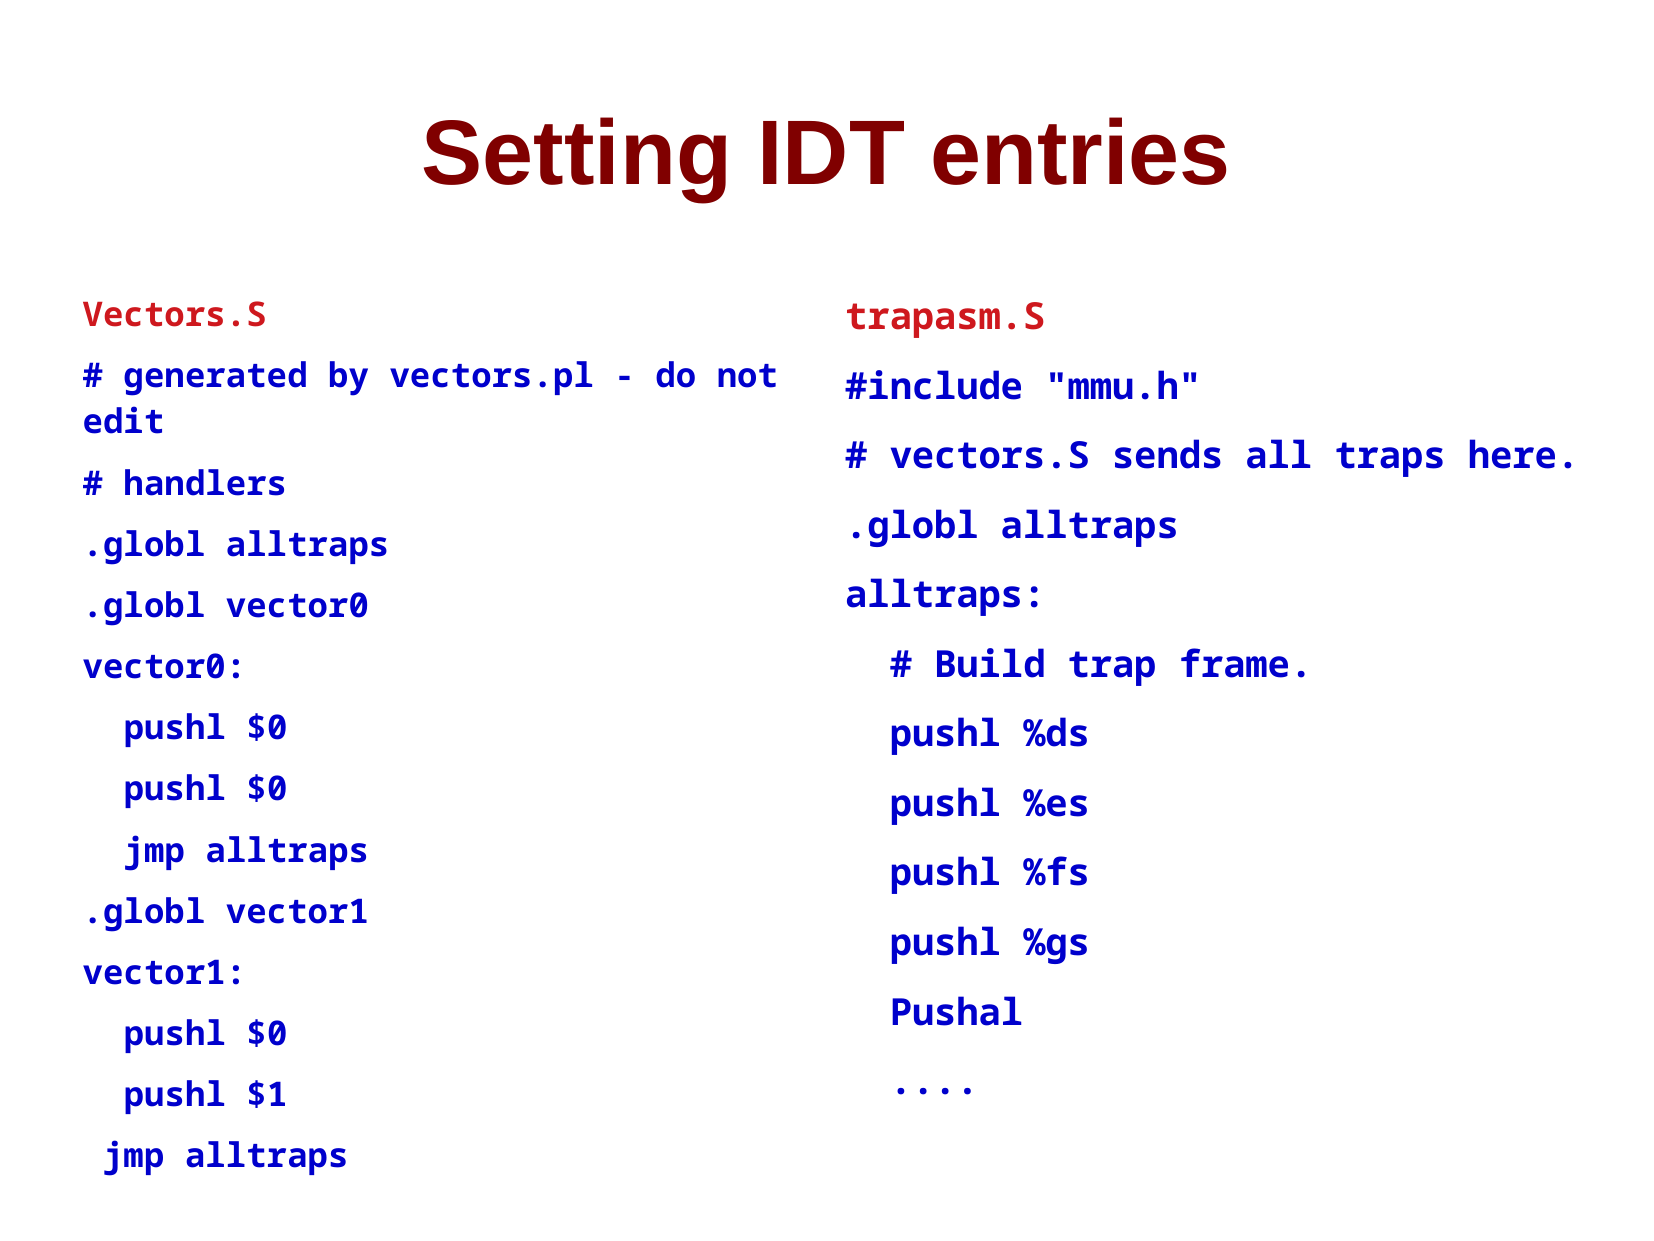

# Setting IDT entries
Vectors.S
# generated by vectors.pl - do not edit
# handlers
.globl alltraps
.globl vector0
vector0:
 pushl $0
 pushl $0
 jmp alltraps
.globl vector1
vector1:
 pushl $0
 pushl $1
 jmp alltraps
trapasm.S
#include "mmu.h"
# vectors.S sends all traps here.
.globl alltraps
alltraps:
 # Build trap frame.
 pushl %ds
 pushl %es
 pushl %fs
 pushl %gs
 Pushal
 ....